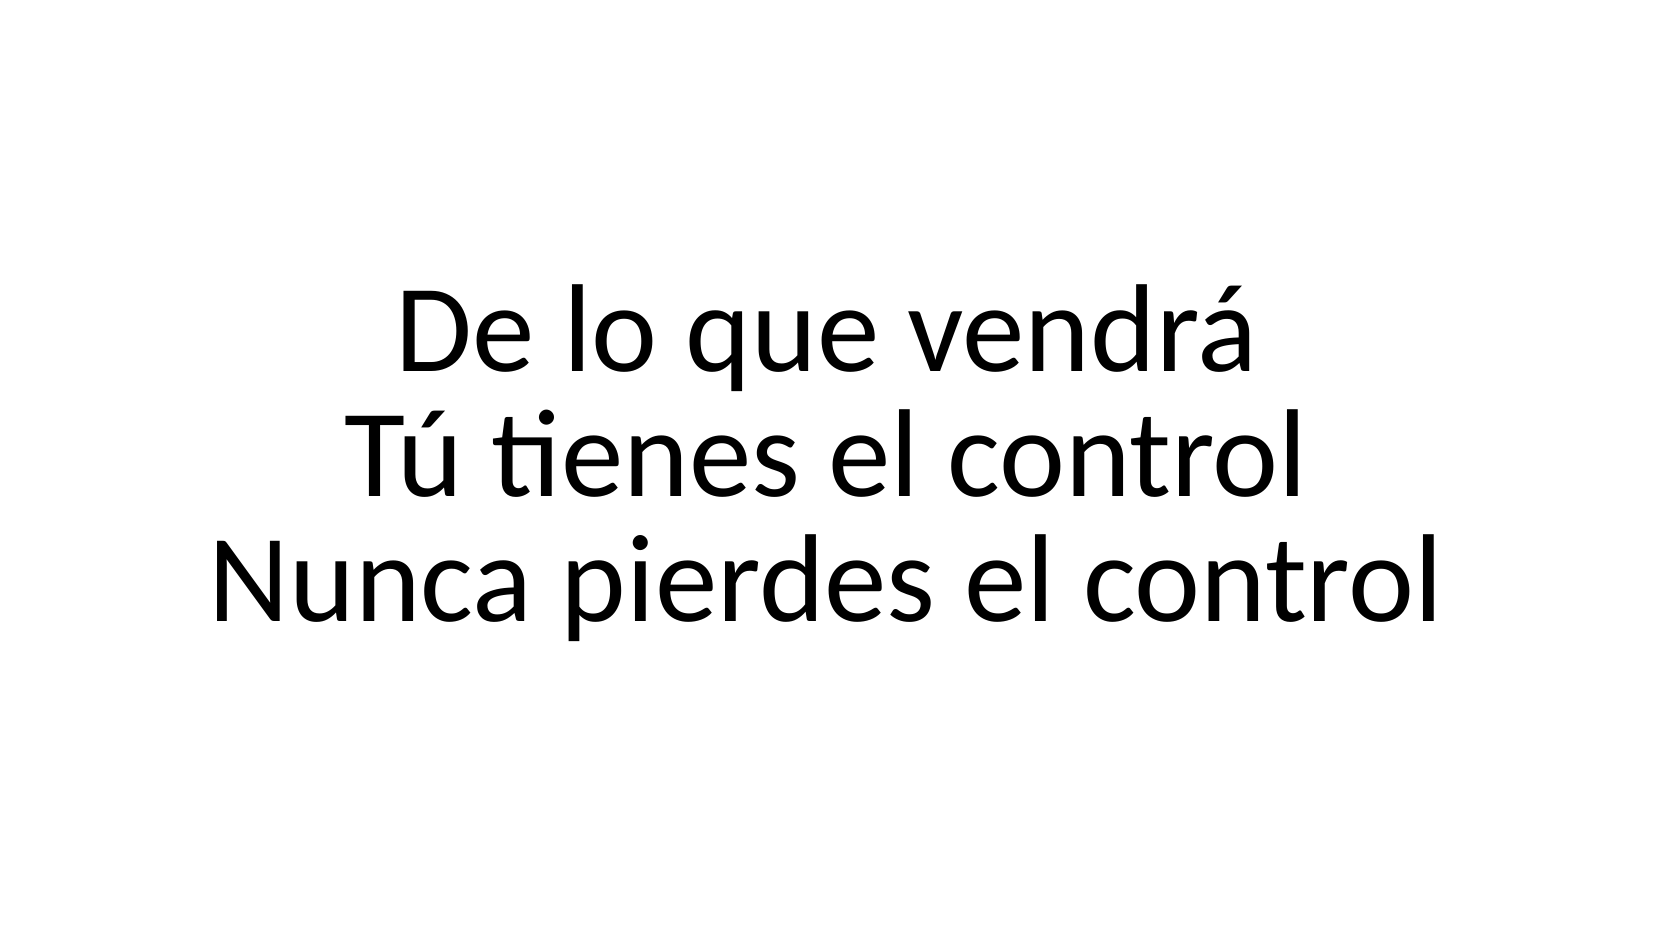

# De lo que vendrá Tú tienes el control Nunca pierdes el control